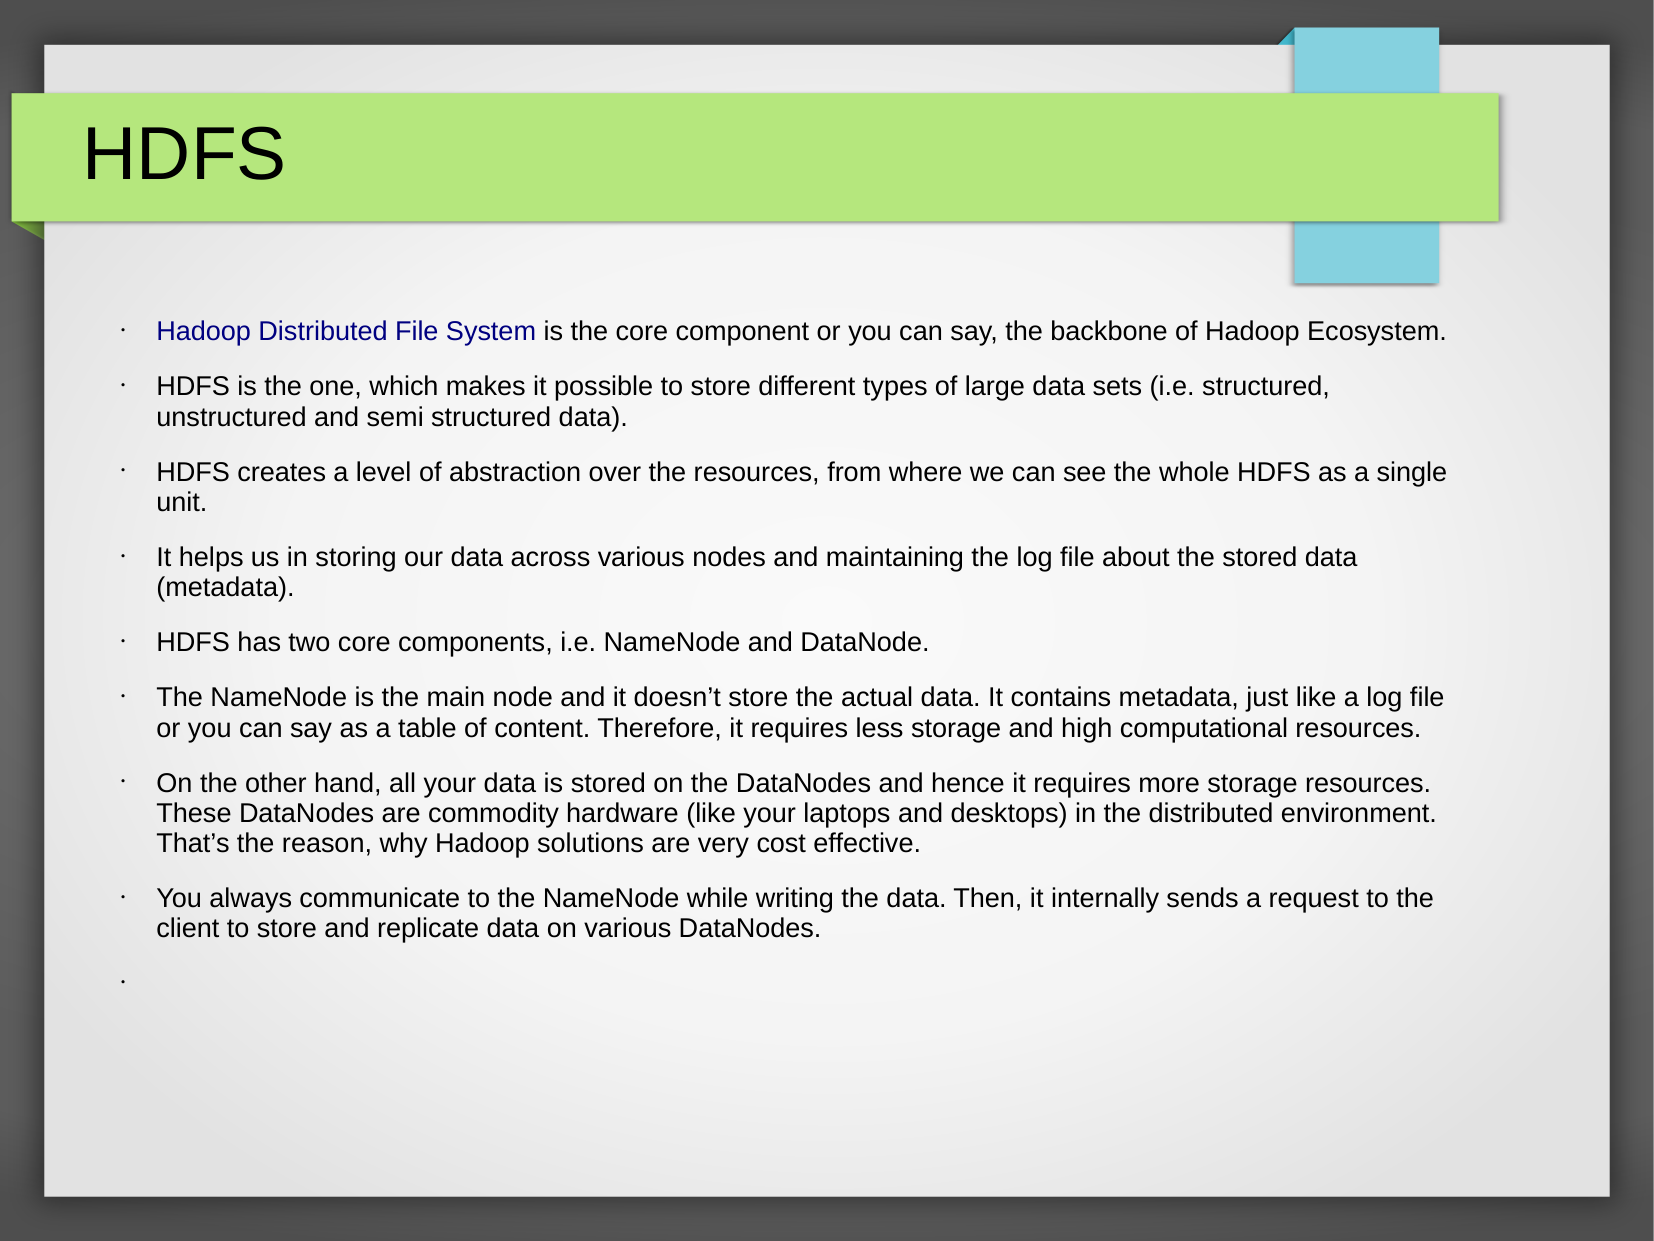

# HDFS
Hadoop Distributed File System is the core component or you can say, the backbone of Hadoop Ecosystem.
HDFS is the one, which makes it possible to store different types of large data sets (i.e. structured, unstructured and semi structured data).
HDFS creates a level of abstraction over the resources, from where we can see the whole HDFS as a single unit.
It helps us in storing our data across various nodes and maintaining the log file about the stored data (metadata).
HDFS has two core components, i.e. NameNode and DataNode.
The NameNode is the main node and it doesn’t store the actual data. It contains metadata, just like a log file or you can say as a table of content. Therefore, it requires less storage and high computational resources.
On the other hand, all your data is stored on the DataNodes and hence it requires more storage resources. These DataNodes are commodity hardware (like your laptops and desktops) in the distributed environment. That’s the reason, why Hadoop solutions are very cost effective.
You always communicate to the NameNode while writing the data. Then, it internally sends a request to the client to store and replicate data on various DataNodes.